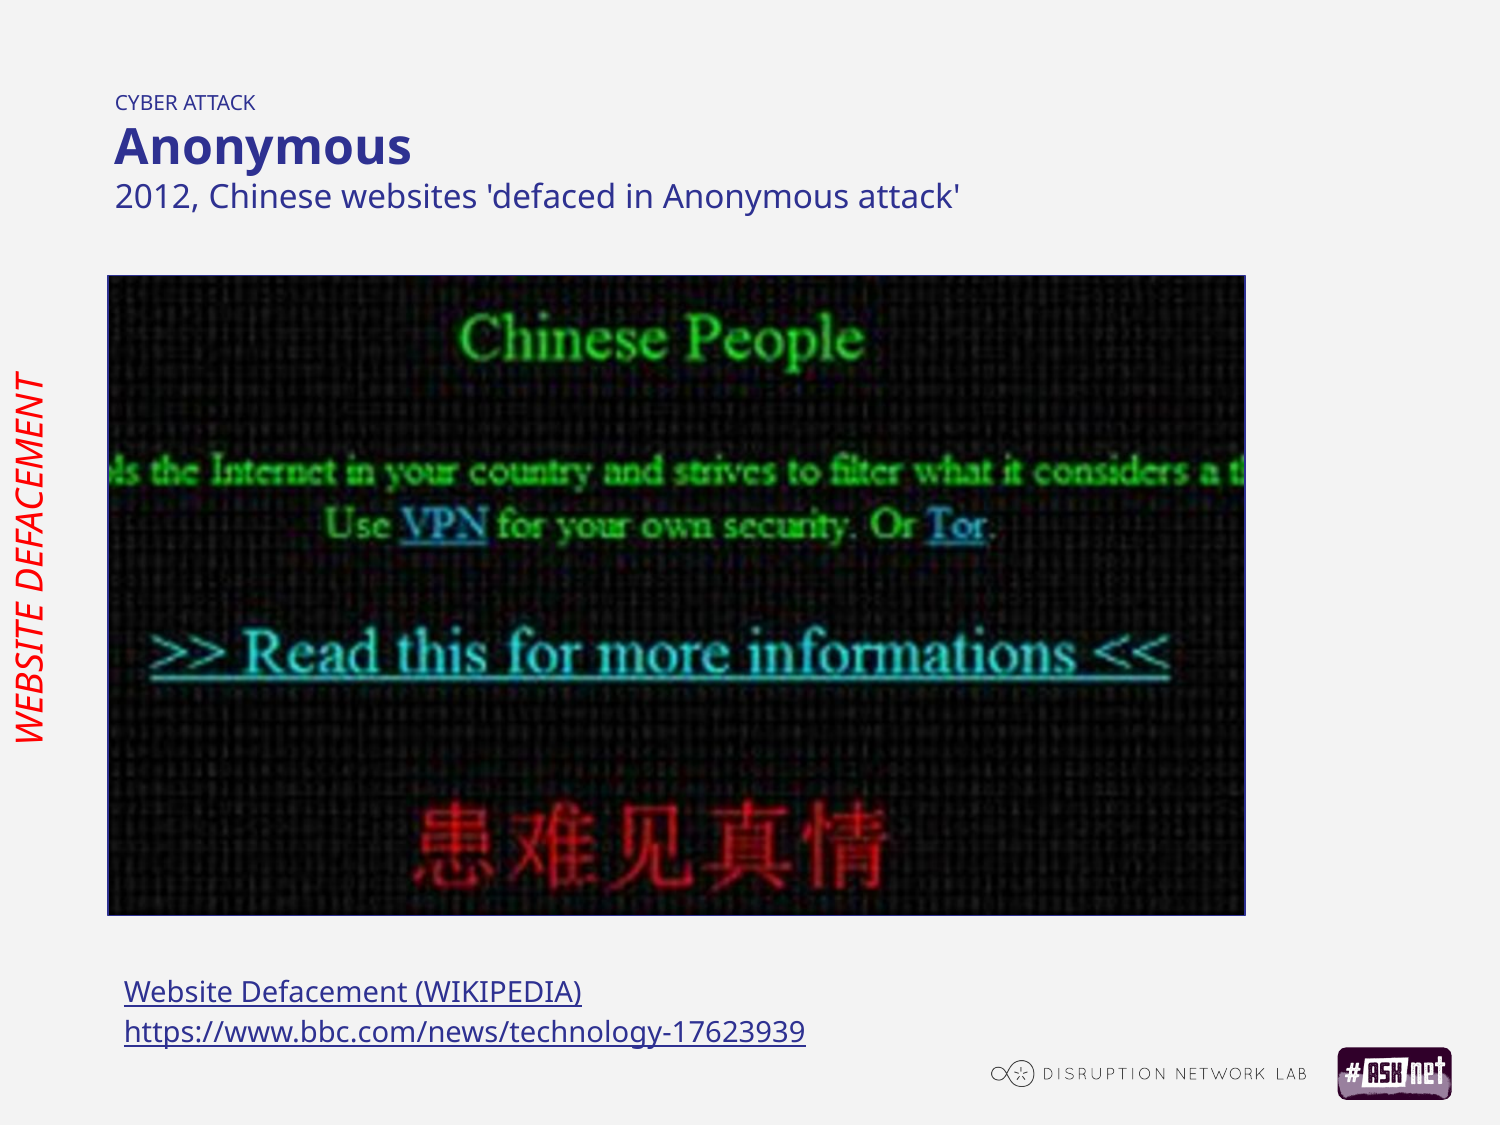

CYBER ATTACK
Anonymous
2012, Chinese websites 'defaced in Anonymous attack'
WEBSITE DEFACEMENT
Website Defacement (WIKIPEDIA)
https://www.bbc.com/news/technology-17623939